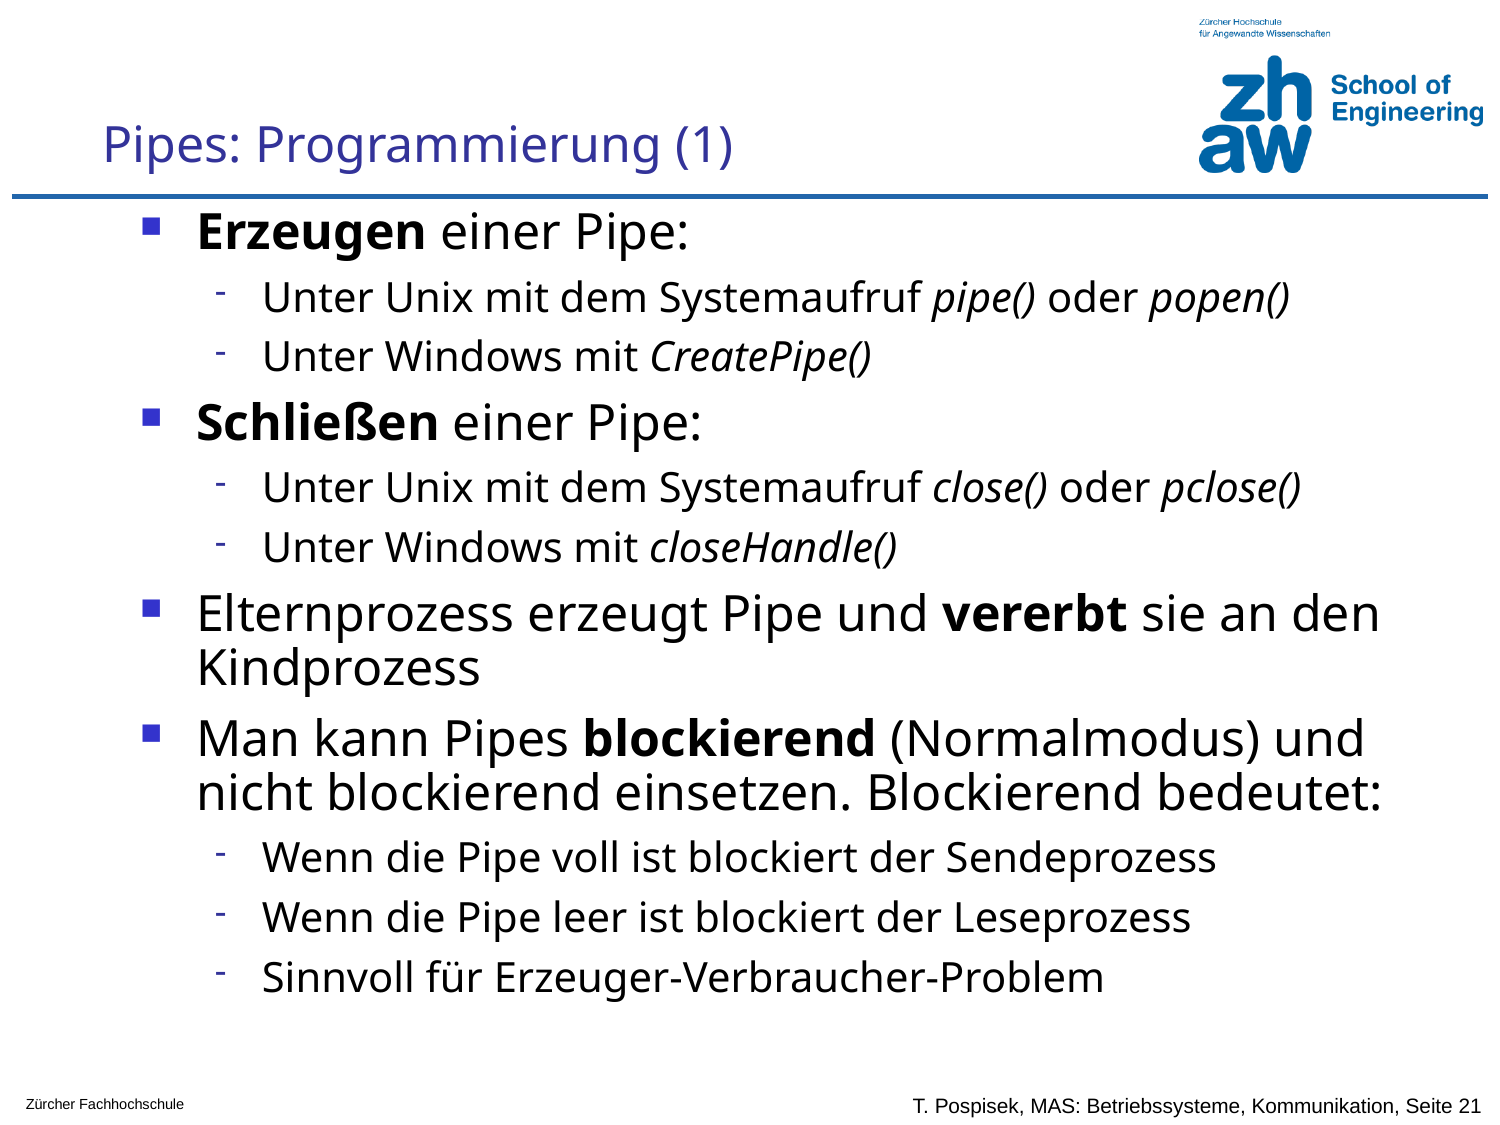

Pipes: Programmierung (1)
# Erzeugen einer Pipe:
Unter Unix mit dem Systemaufruf pipe() oder popen()
Unter Windows mit CreatePipe()
Schließen einer Pipe:
Unter Unix mit dem Systemaufruf close() oder pclose()
Unter Windows mit closeHandle()
Elternprozess erzeugt Pipe und vererbt sie an den Kindprozess
Man kann Pipes blockierend (Normalmodus) und nicht blockierend einsetzen. Blockierend bedeutet:
Wenn die Pipe voll ist blockiert der Sendeprozess
Wenn die Pipe leer ist blockiert der Leseprozess
Sinnvoll für Erzeuger-Verbraucher-Problem